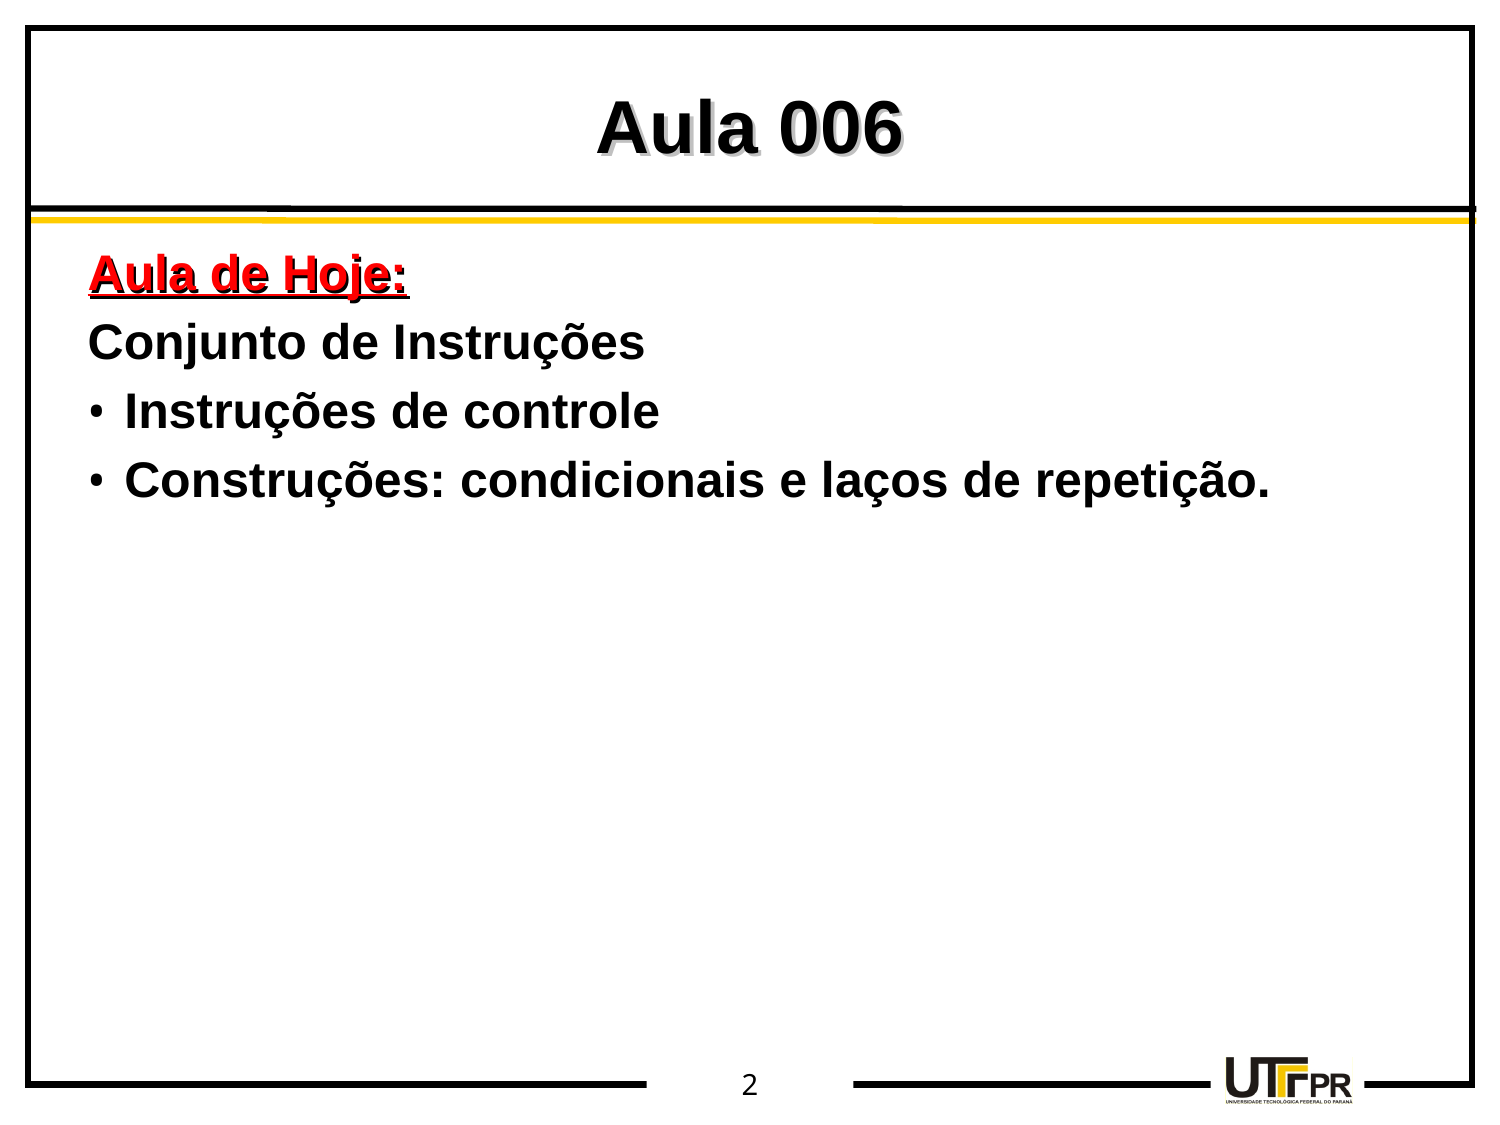

# Aula 006
Aula de Hoje:
Conjunto de Instruções
Instruções de controle
Construções: condicionais e laços de repetição.